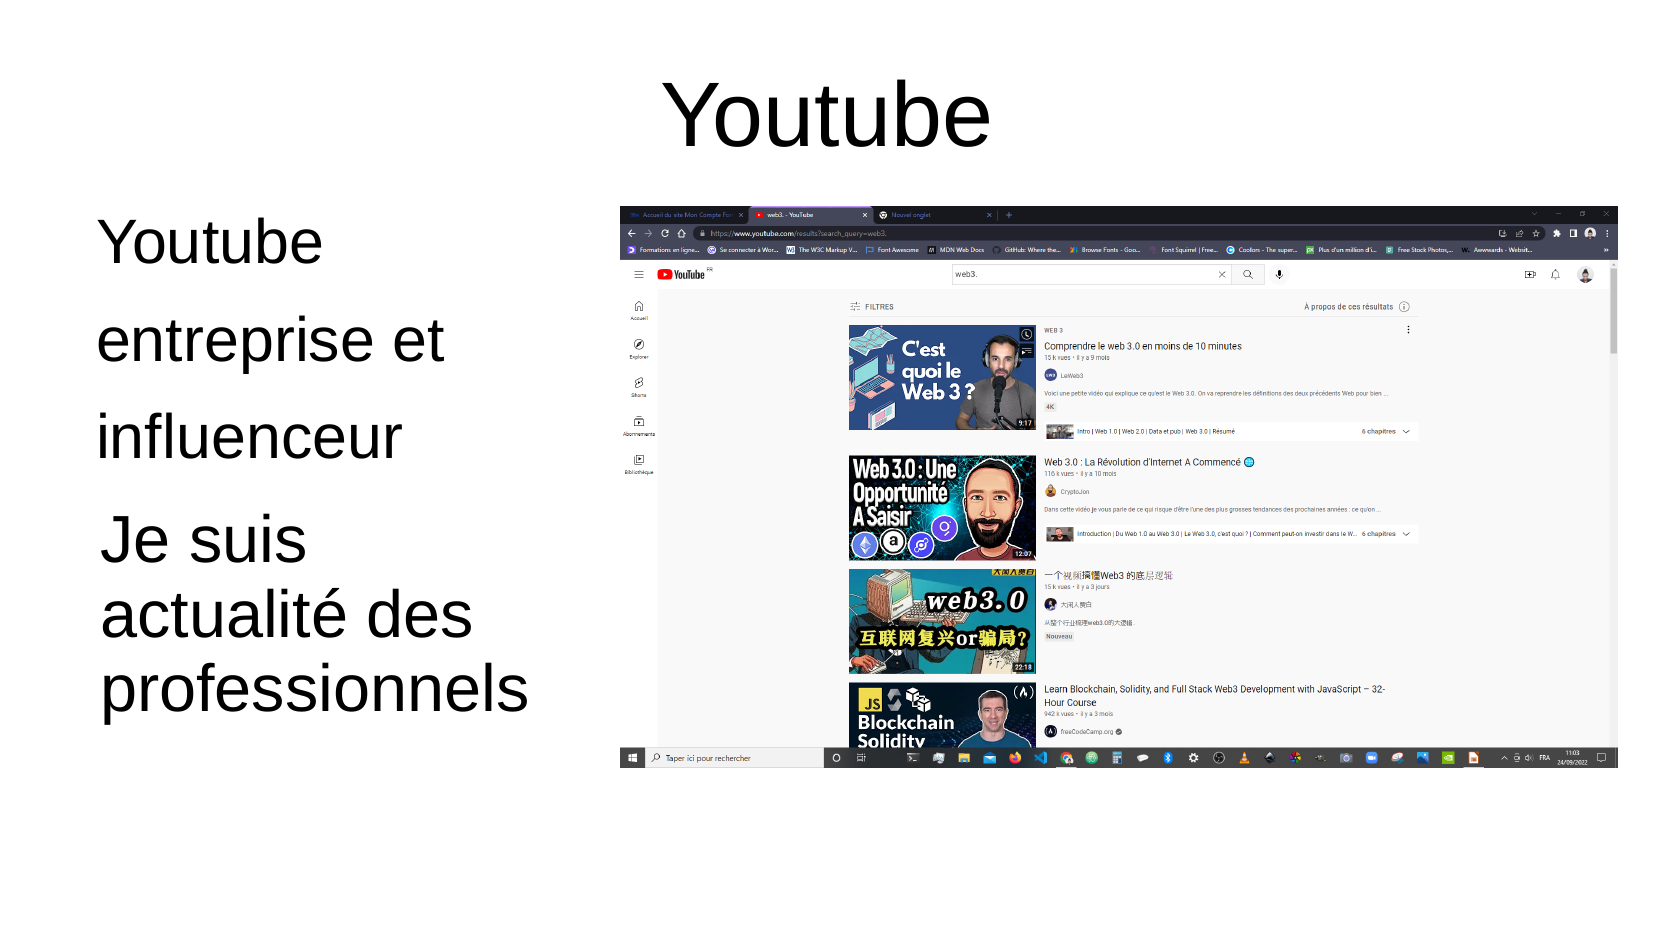

# Youtube
Youtube
entreprise et
influenceur
Je suis actualité des professionnels